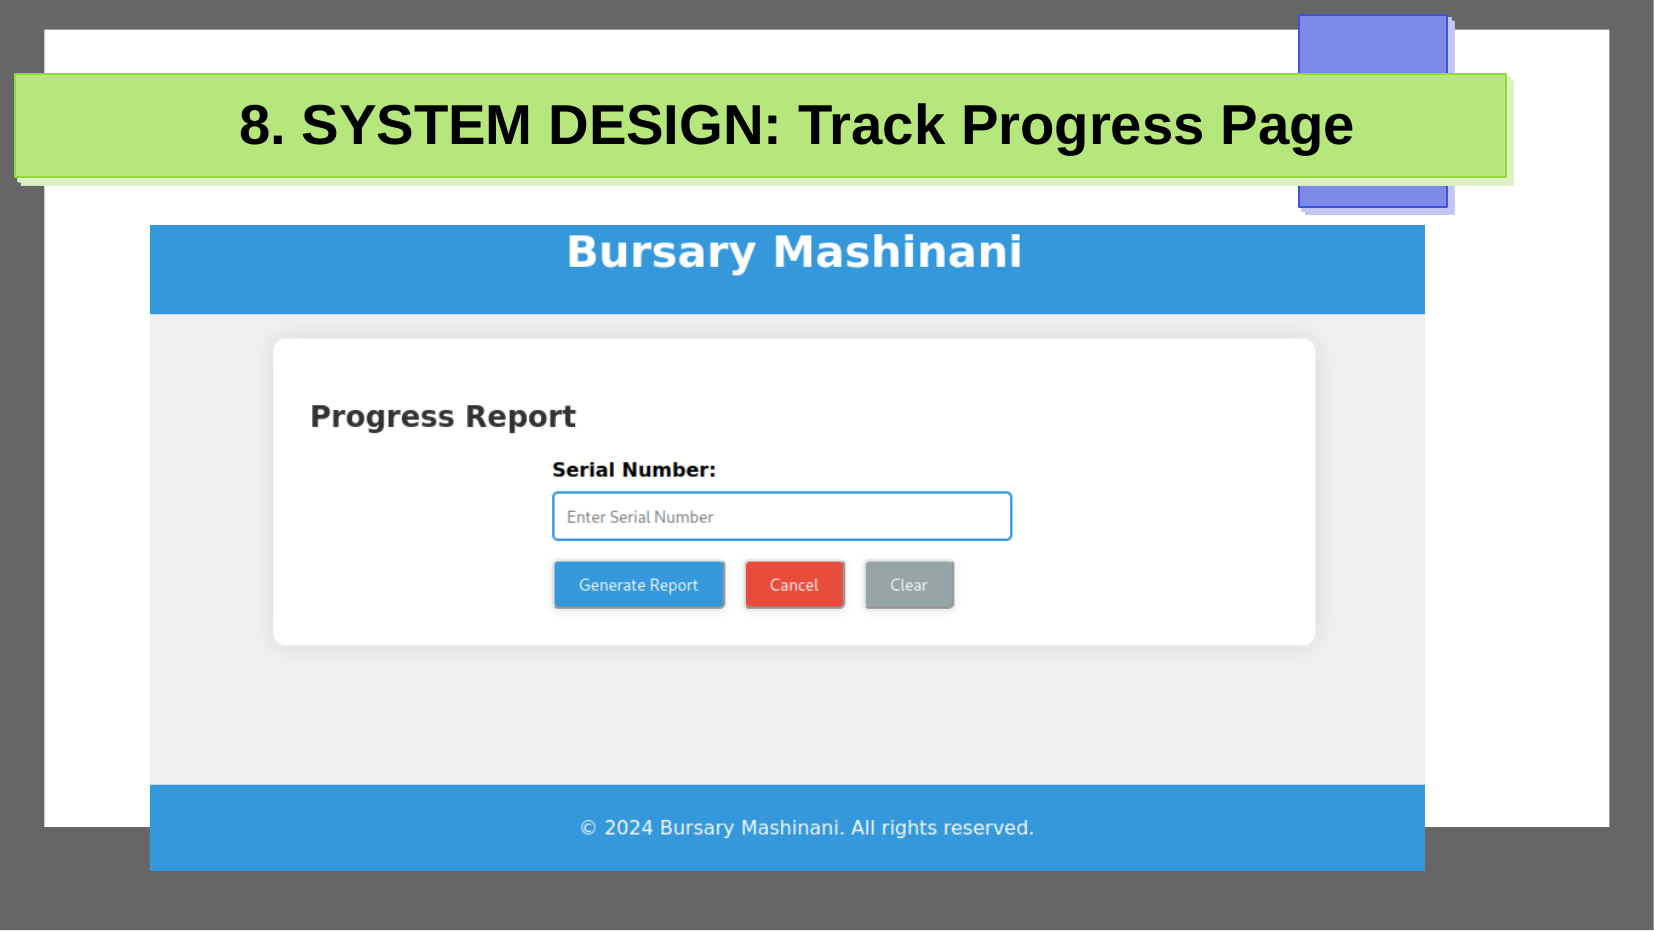

# 8. SYSTEM DESIGN: Track Progress Page